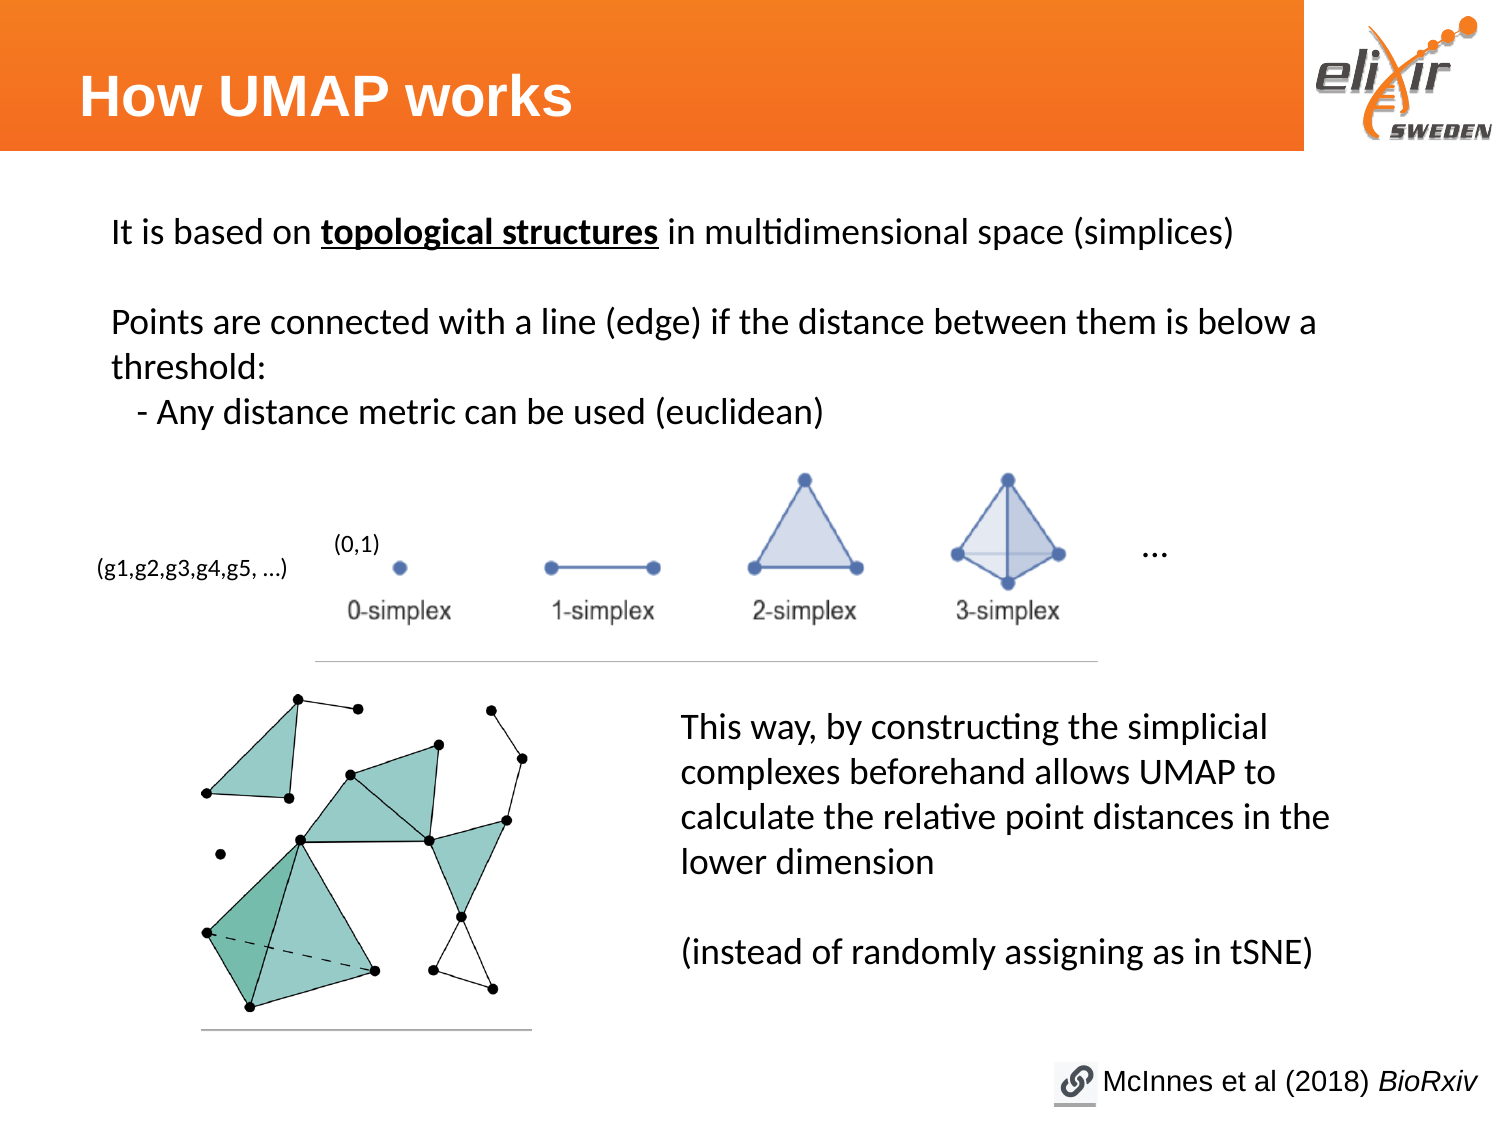

How UMAP works
It is based on topological structures in multidimensional space (simplices)
Points are connected with a line (edge) if the distance between them is below a threshold:
 - Any distance metric can be used (euclidean)
…
(0,1)
(g1,g2,g3,g4,g5, …)
This way, by constructing the simplicial complexes beforehand allows UMAP to calculate the relative point distances in the lower dimension
(instead of randomly assigning as in tSNE)
McInnes et al (2018) BioRxiv